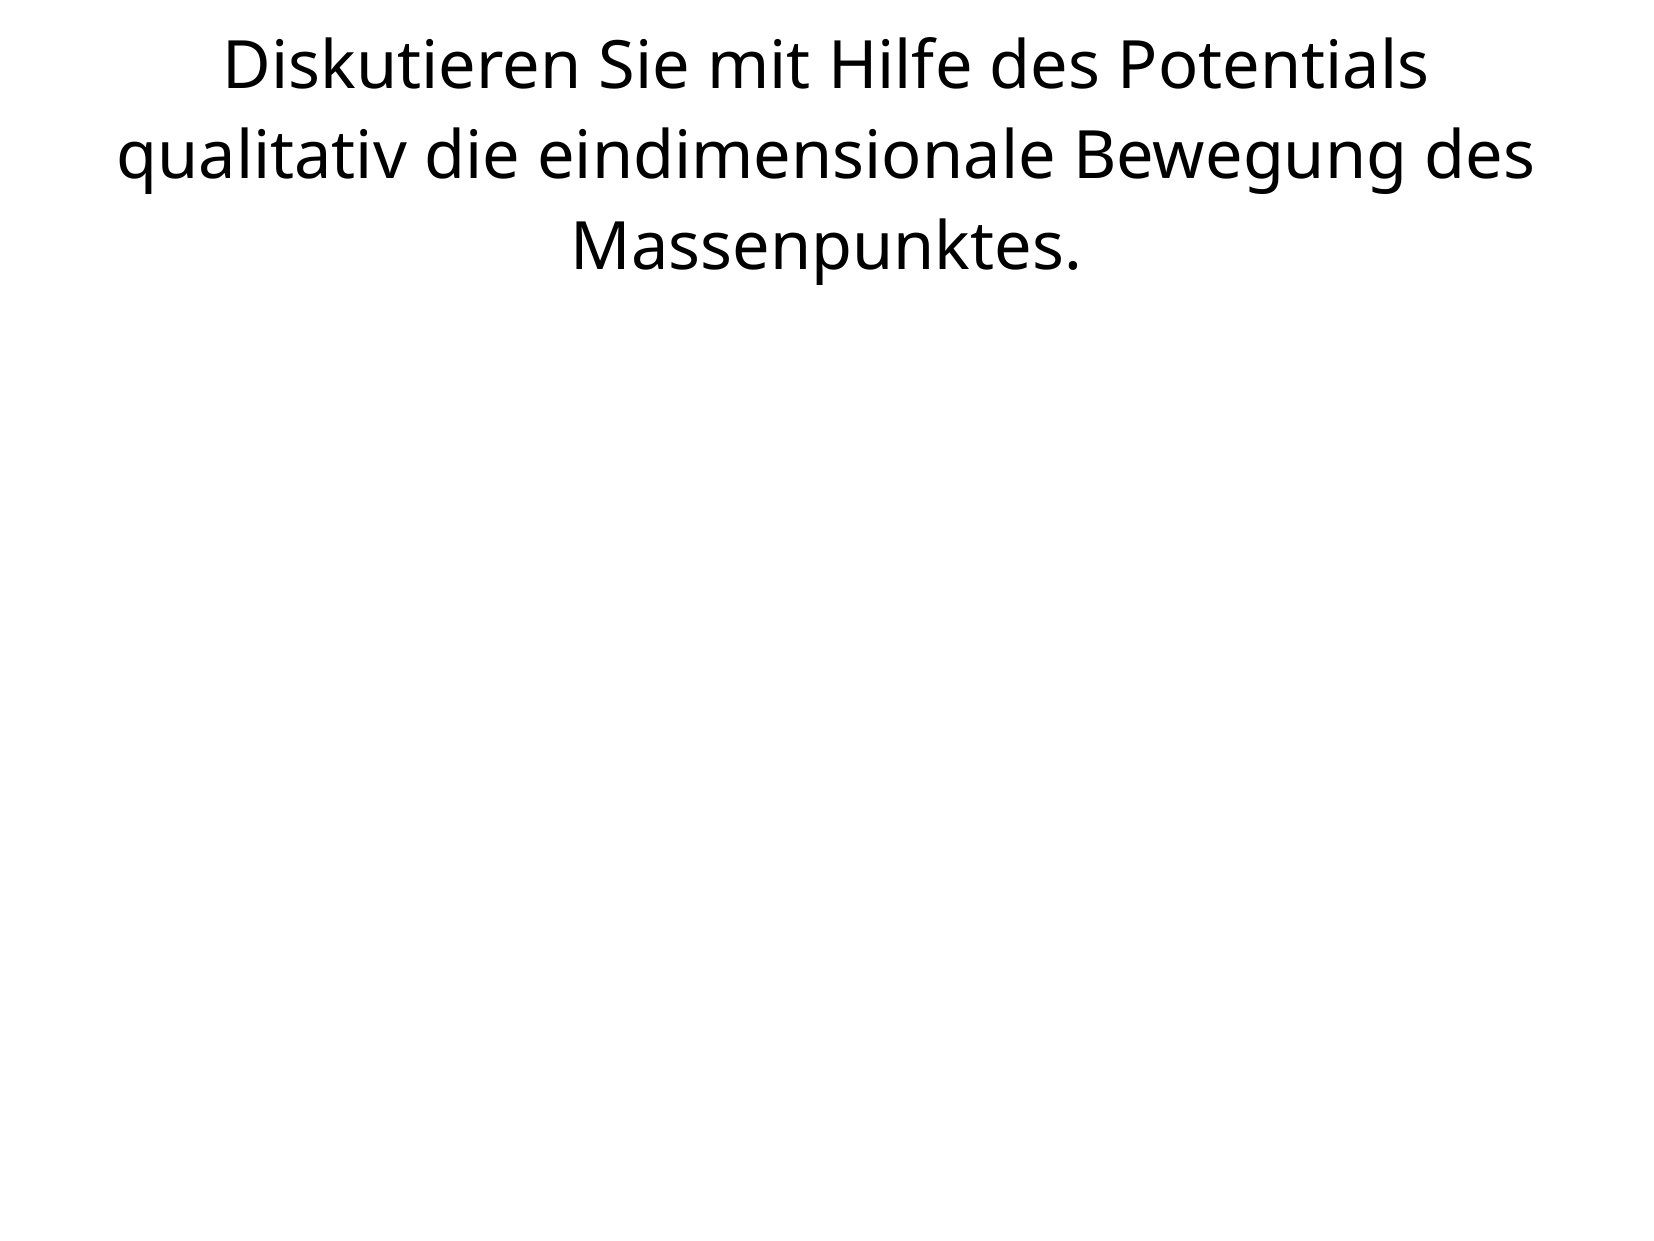

# Diskutieren Sie mit Hilfe des Potentials qualitativ die eindimensionale Bewegung des Massenpunktes.